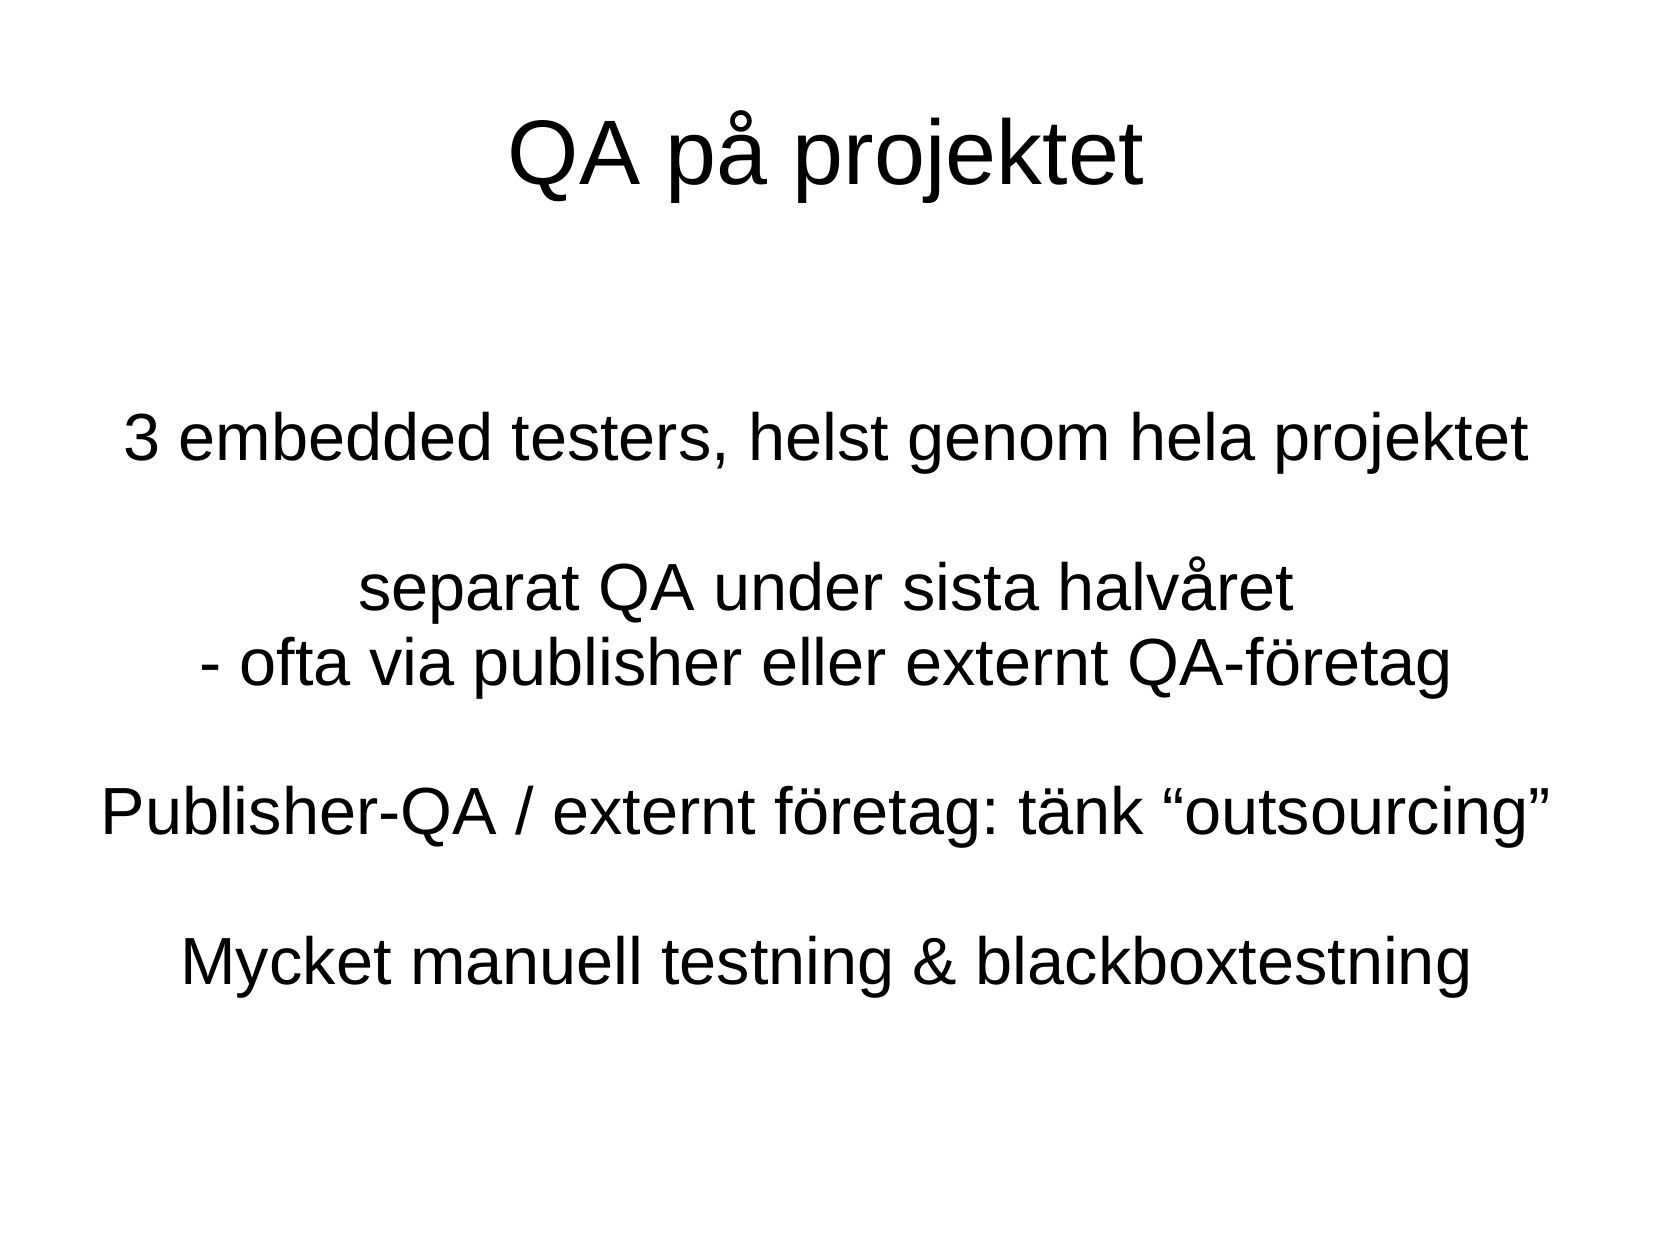

# QA på projektet
3 embedded testers, helst genom hela projektet
separat QA under sista halvåret
- ofta via publisher eller externt QA-företag
Publisher-QA / externt företag: tänk “outsourcing”
Mycket manuell testning & blackboxtestning